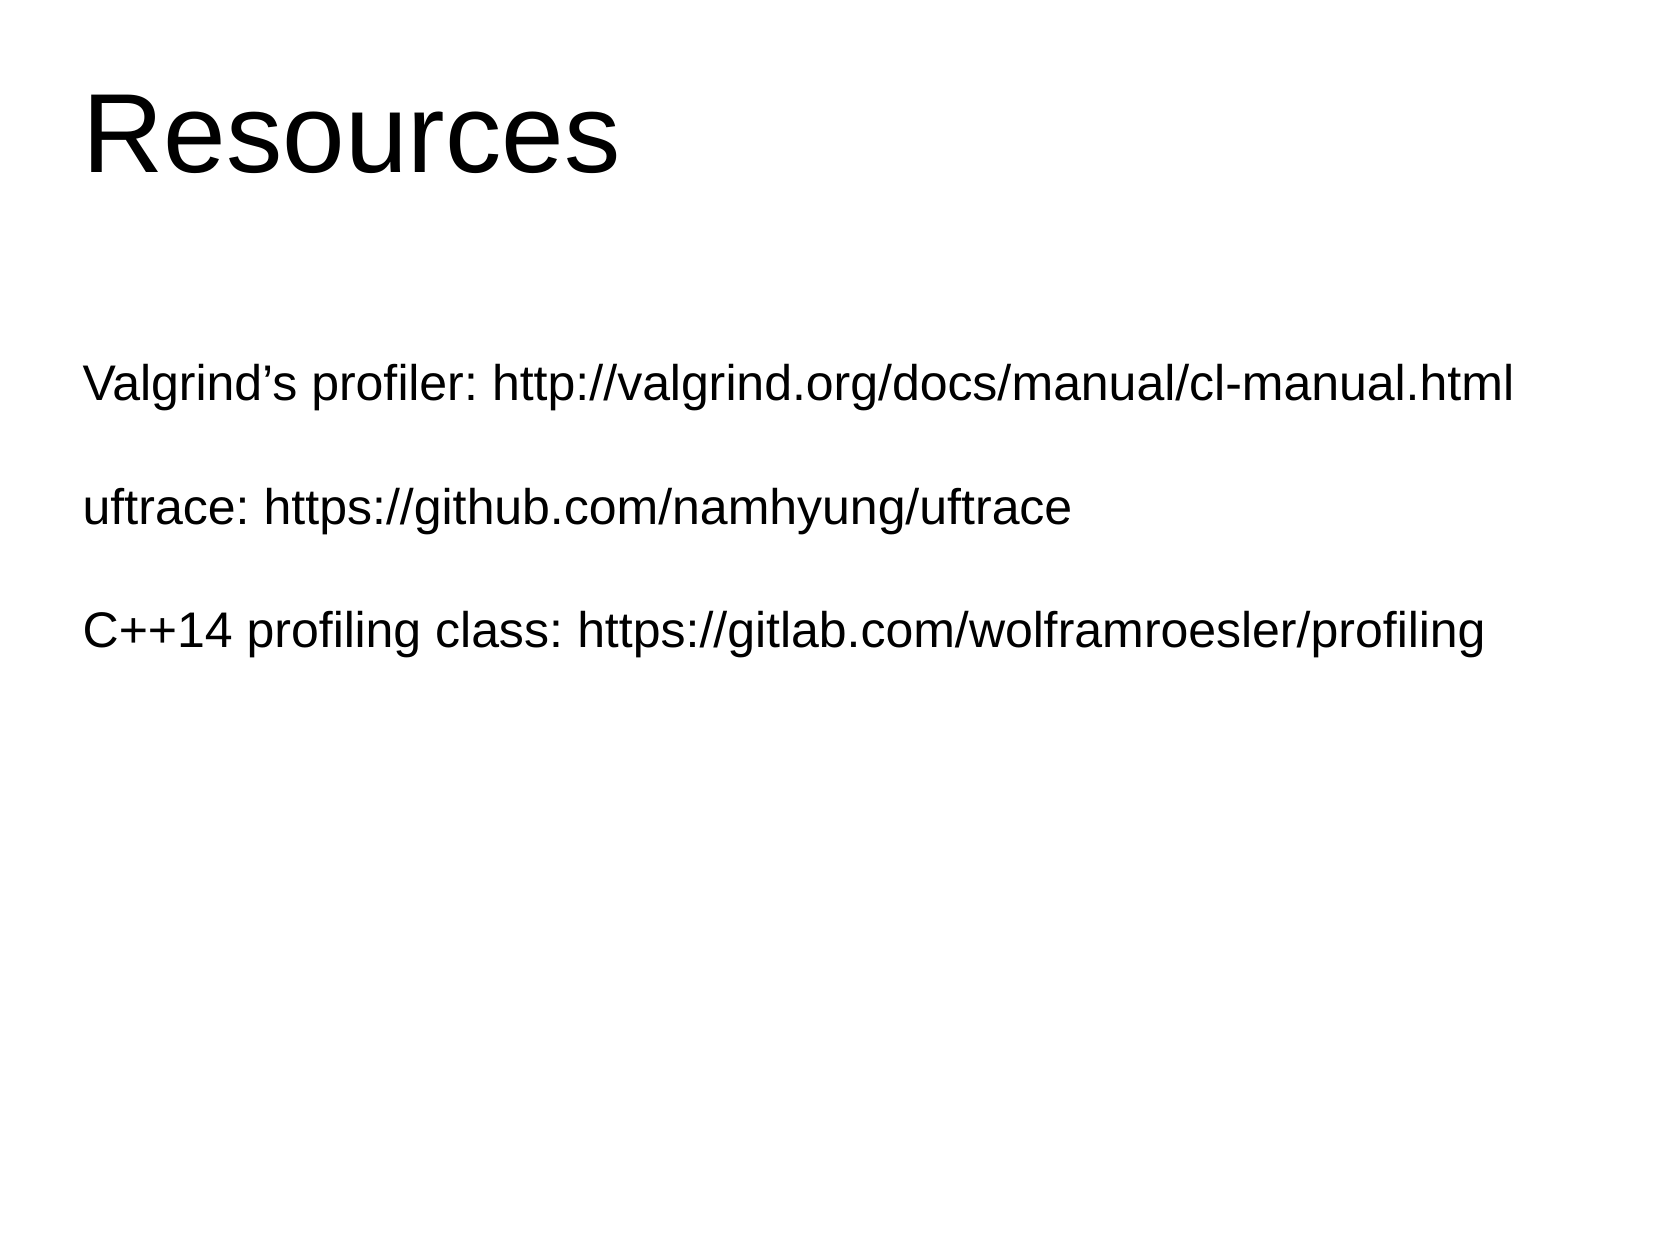

# Resources
Valgrind’s profiler: http://valgrind.org/docs/manual/cl-manual.html
uftrace: https://github.com/namhyung/uftrace
C++14 profiling class: https://gitlab.com/wolframroesler/profiling